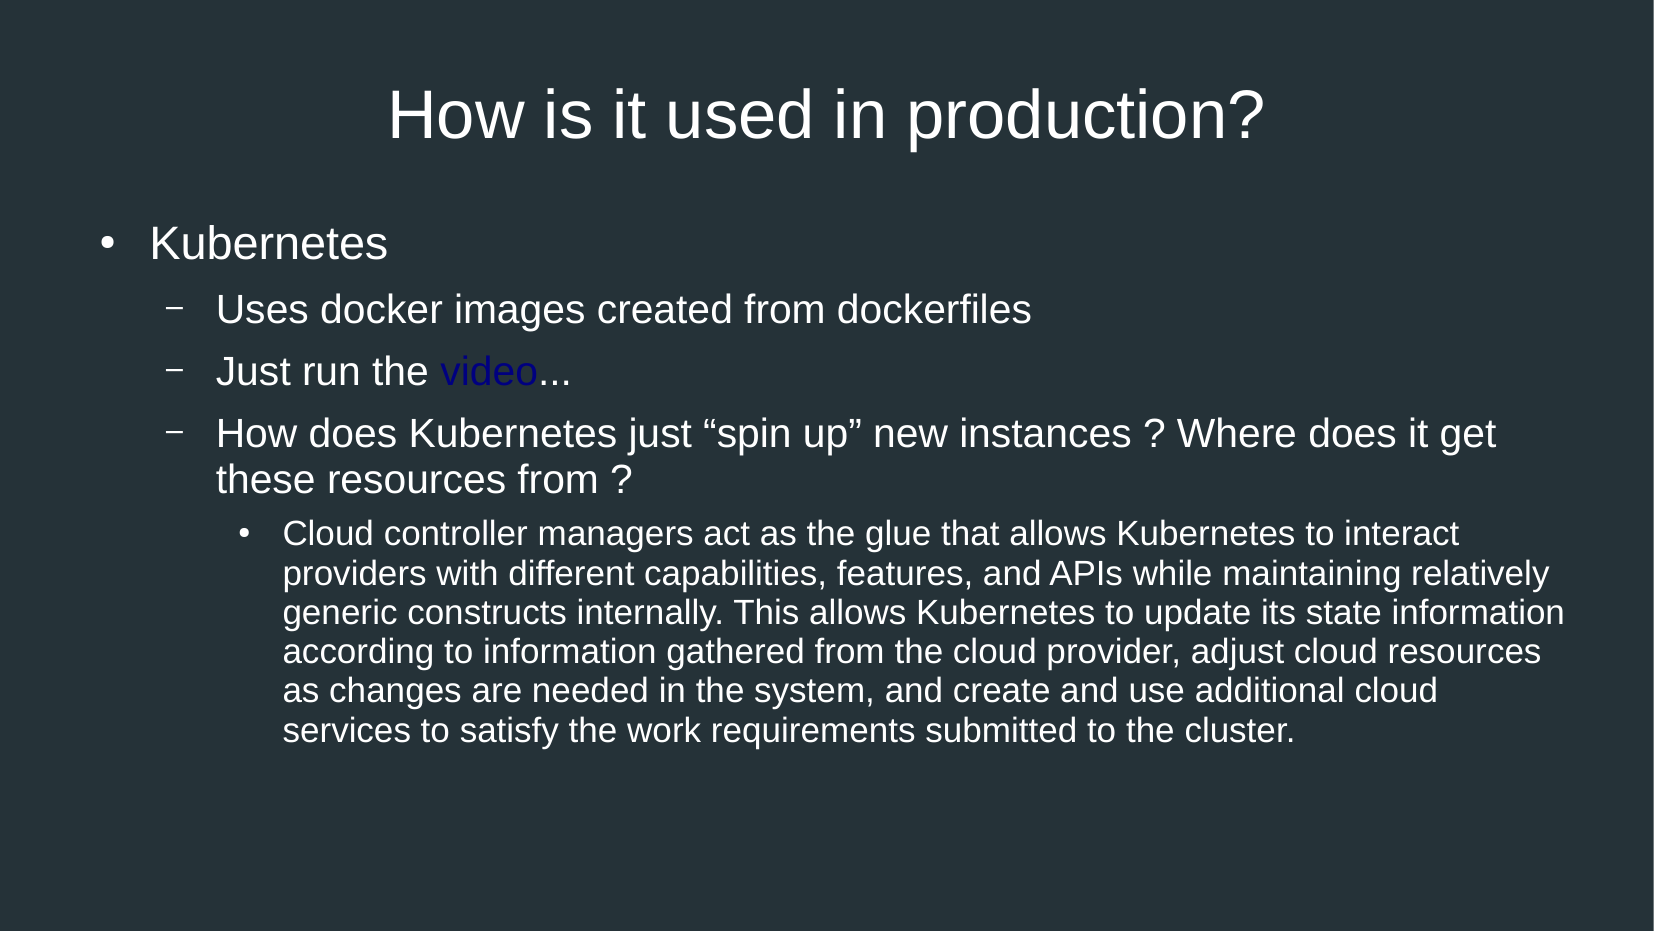

# How is it used in production?
Kubernetes
Uses docker images created from dockerfiles
Just run the video...
How does Kubernetes just “spin up” new instances ? Where does it get these resources from ?
Cloud controller managers act as the glue that allows Kubernetes to interact providers with different capabilities, features, and APIs while maintaining relatively generic constructs internally. This allows Kubernetes to update its state information according to information gathered from the cloud provider, adjust cloud resources as changes are needed in the system, and create and use additional cloud services to satisfy the work requirements submitted to the cluster.